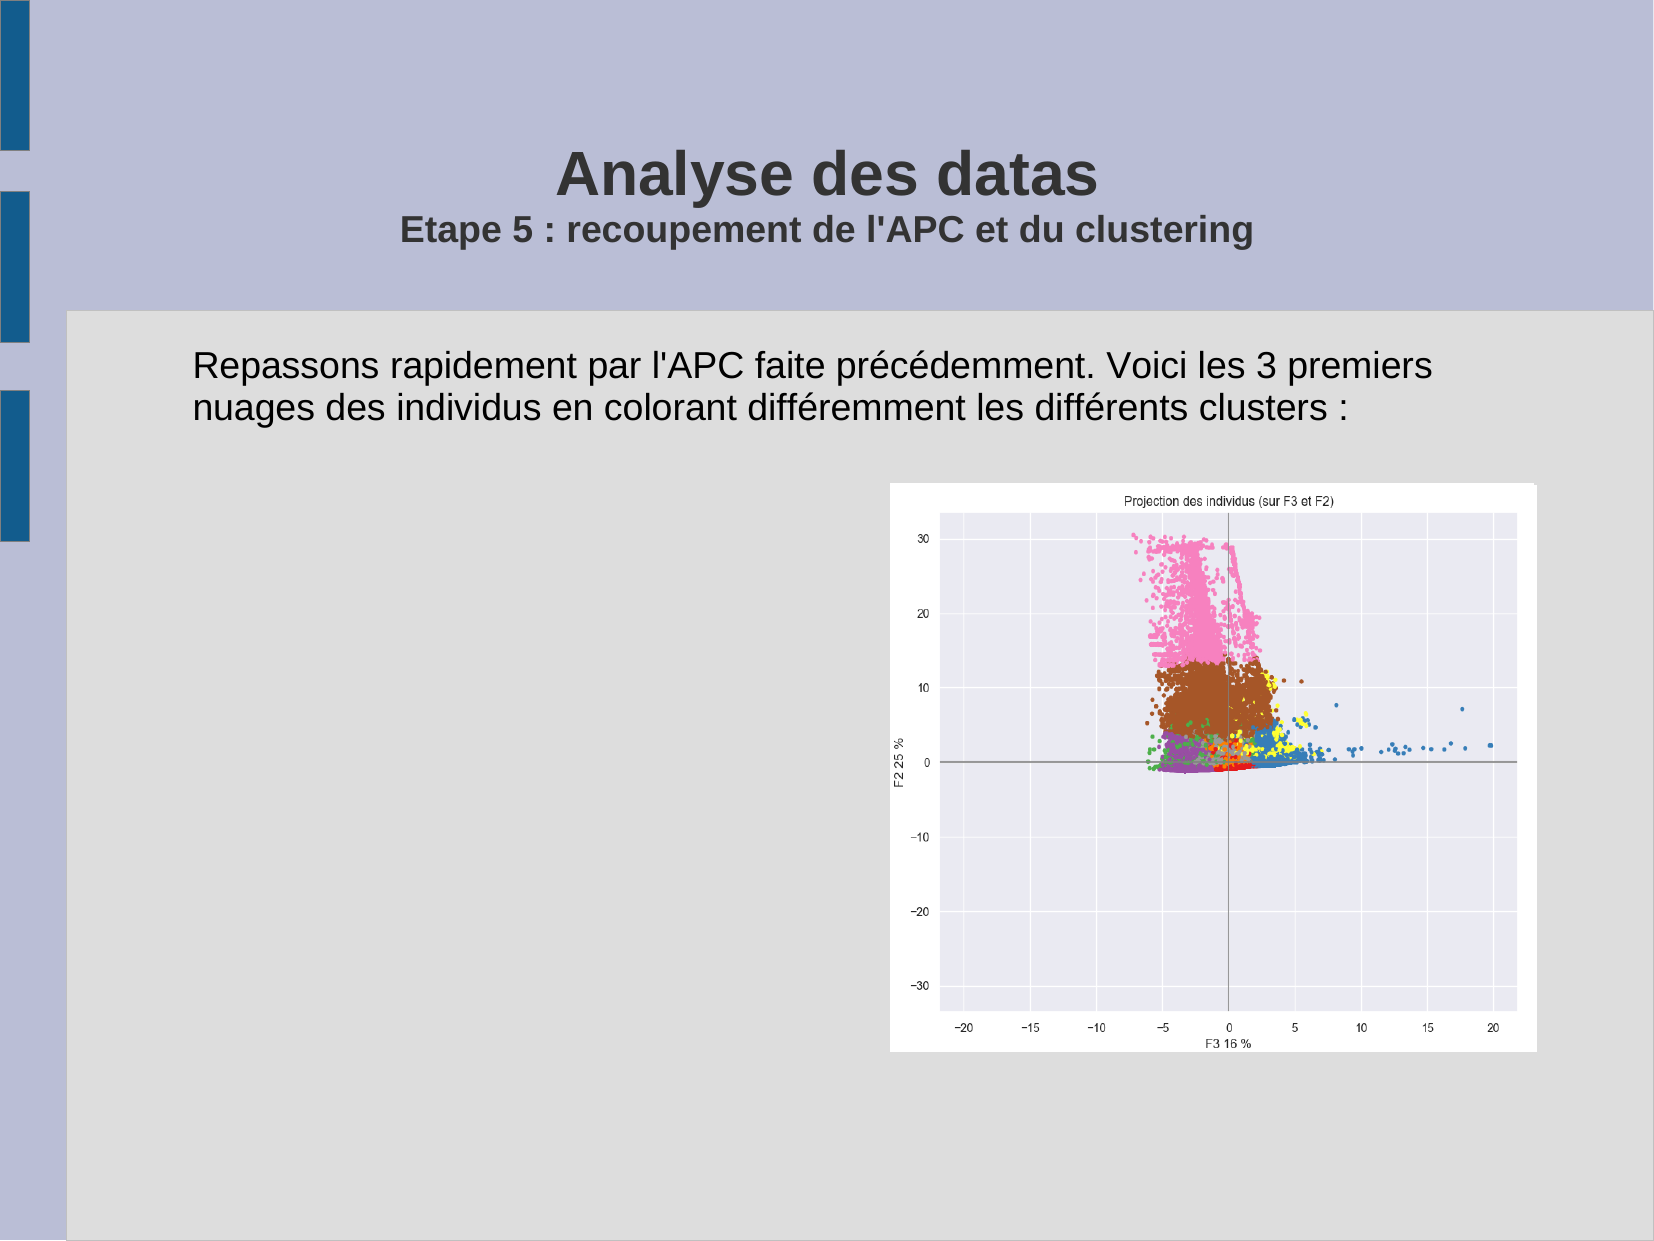

# Analyse des datas Etape 5 : recoupement de l'APC et du clustering
Repassons rapidement par l'APC faite précédemment. Voici les 3 premiers nuages des individus en colorant différemment les différents clusters :